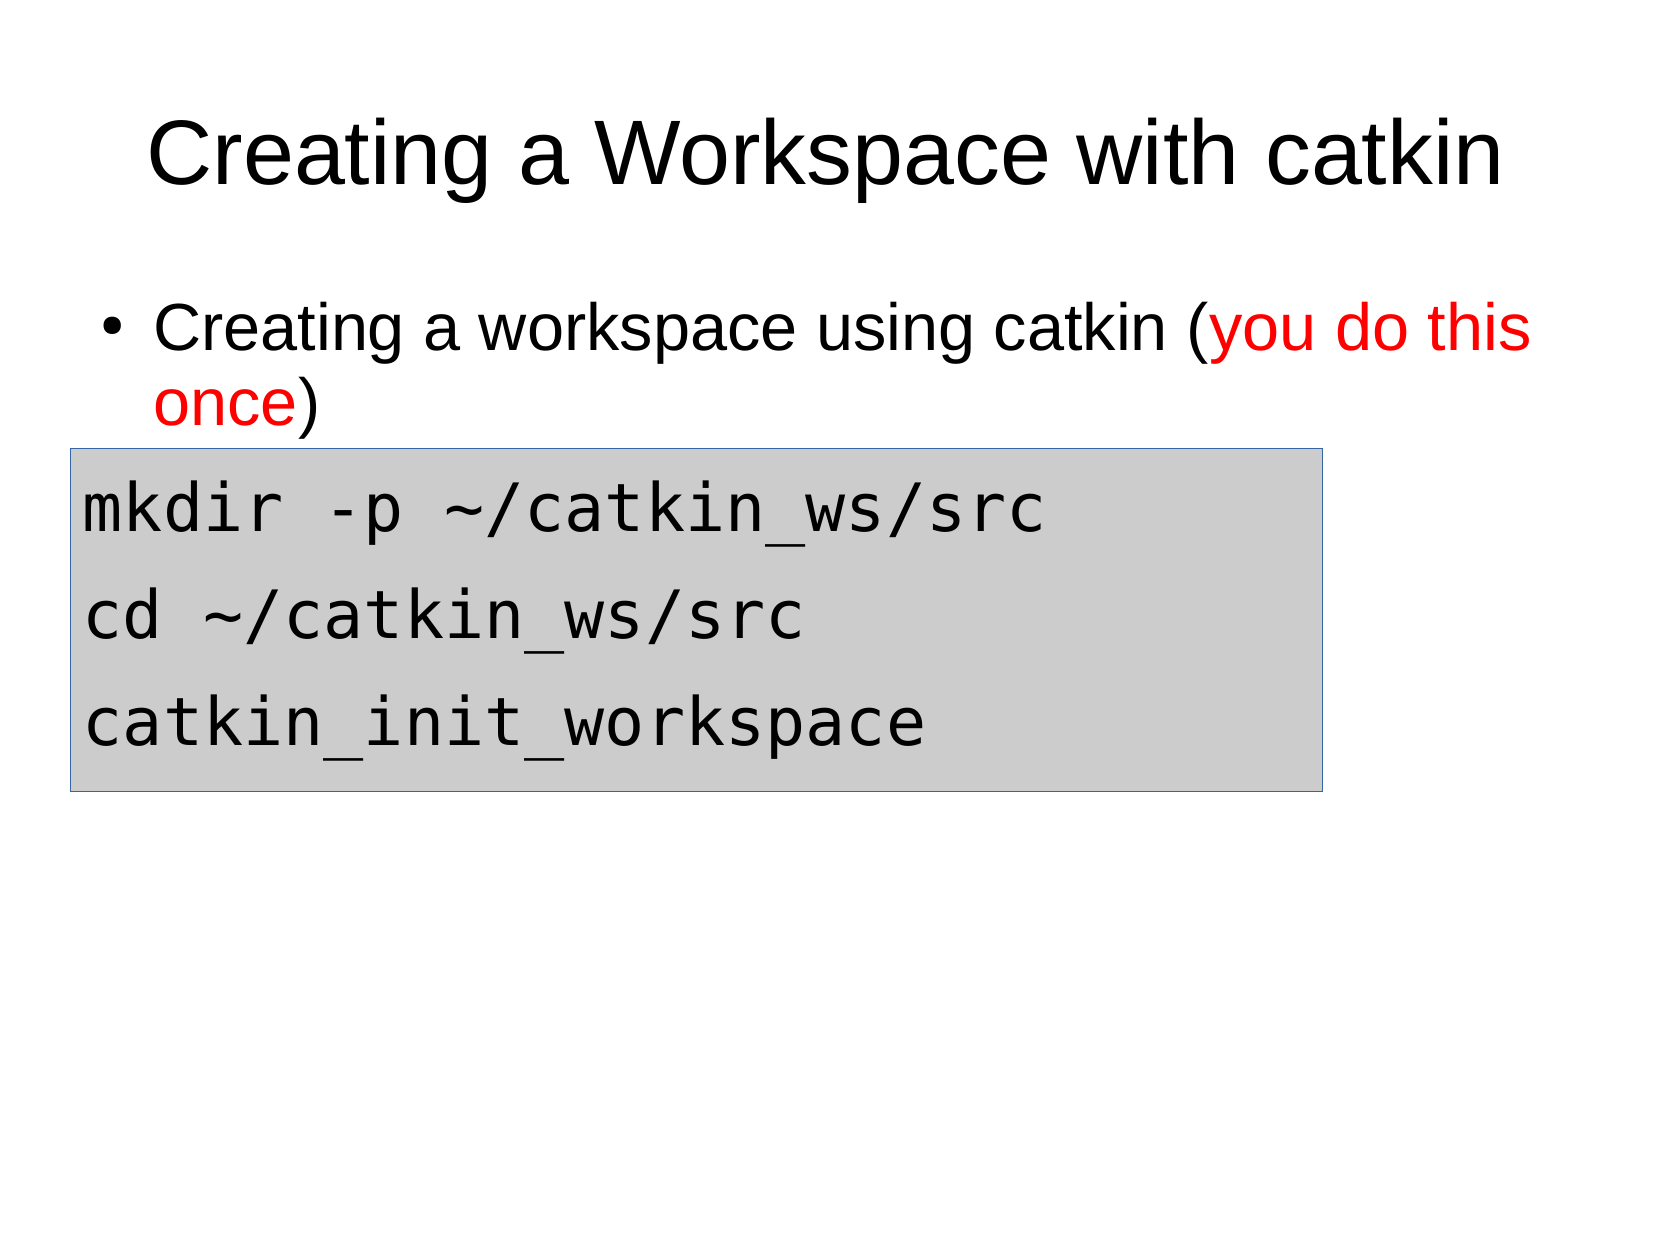

# Creating a Workspace with catkin
Creating a workspace using catkin (you do this once)
mkdir -p ~/catkin_ws/src
cd ~/catkin_ws/src
catkin_init_workspace